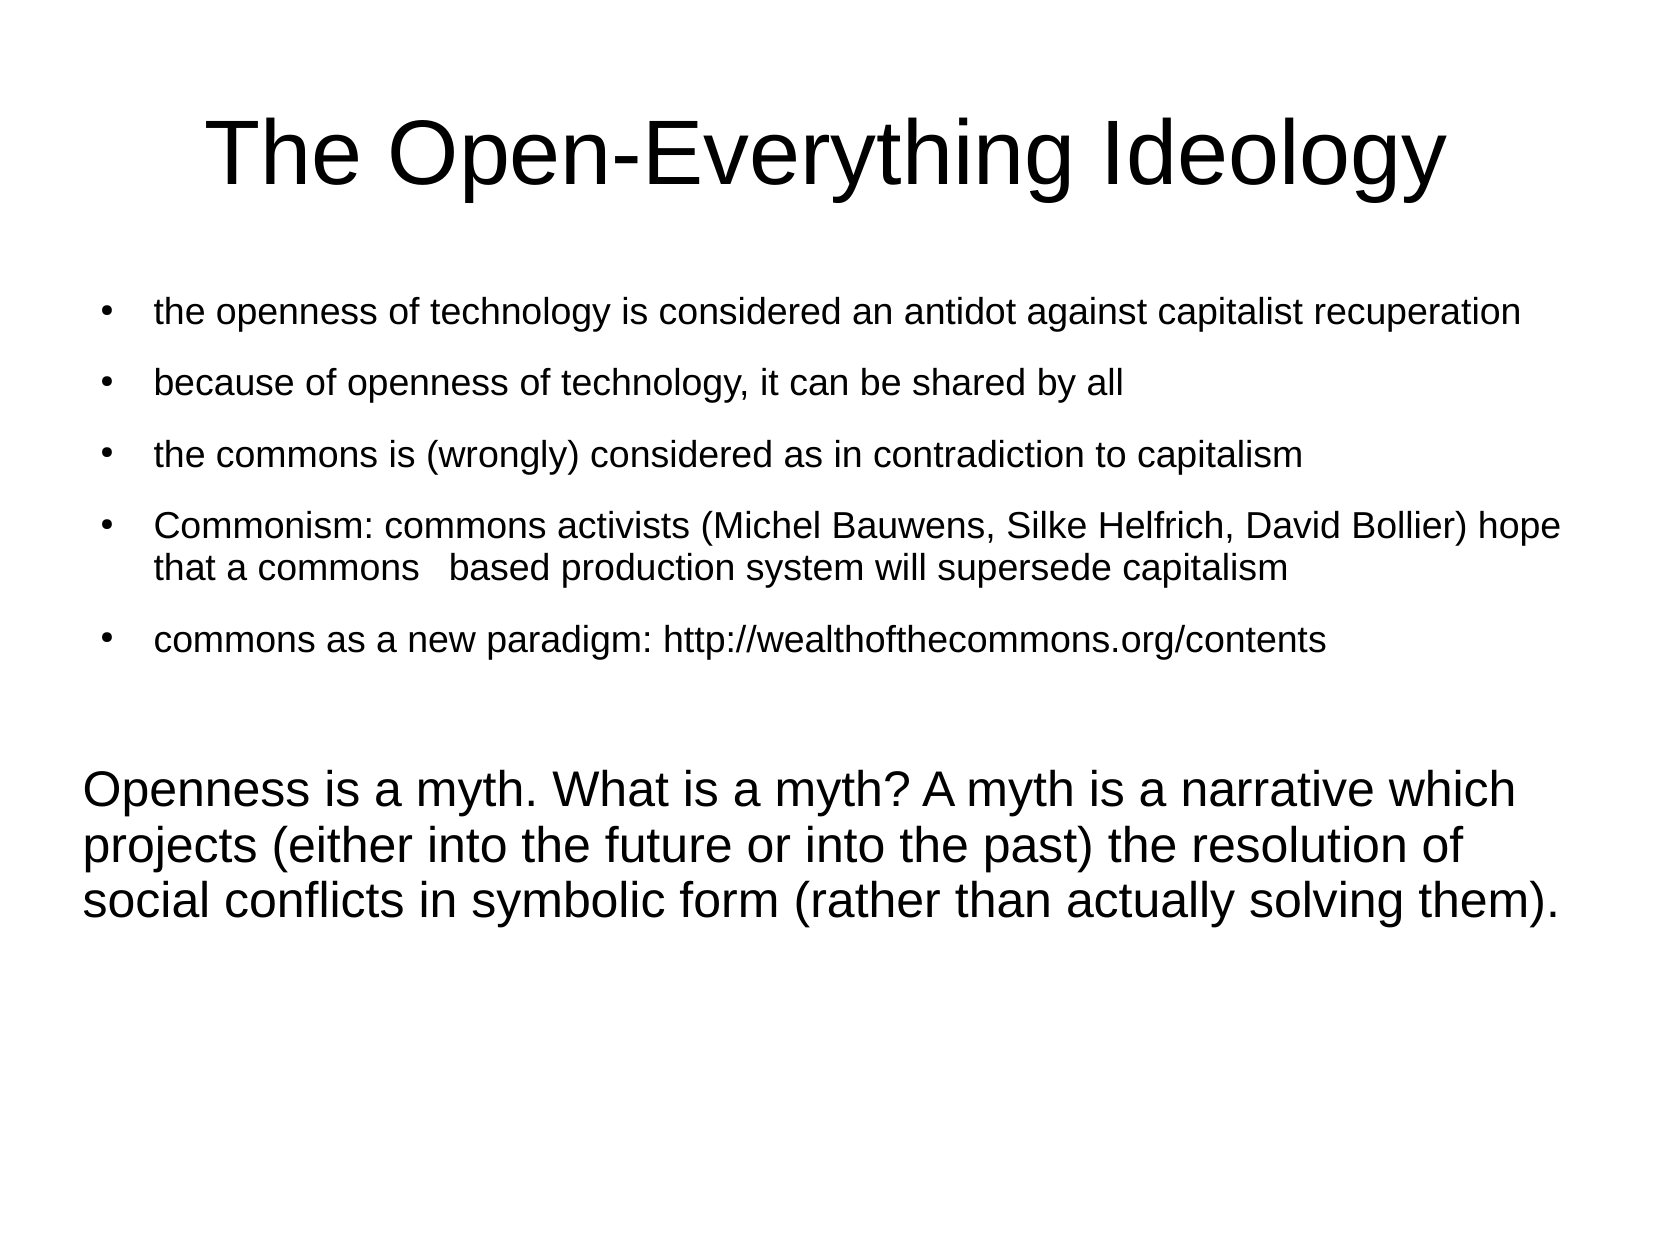

# The Open-Everything Ideology
the openness of technology is considered an antidot against capitalist recuperation
because of openness of technology, it can be shared by all
the commons is (wrongly) considered as in contradiction to capitalism
Commonism: commons activists (Michel Bauwens, Silke Helfrich, David Bollier) hope that a commons 	based production system will supersede capitalism
commons as a new paradigm: http://wealthofthecommons.org/contents
Openness is a myth. What is a myth? A myth is a narrative which projects (either into the future or into the past) the resolution of social conflicts in symbolic form (rather than actually solving them).